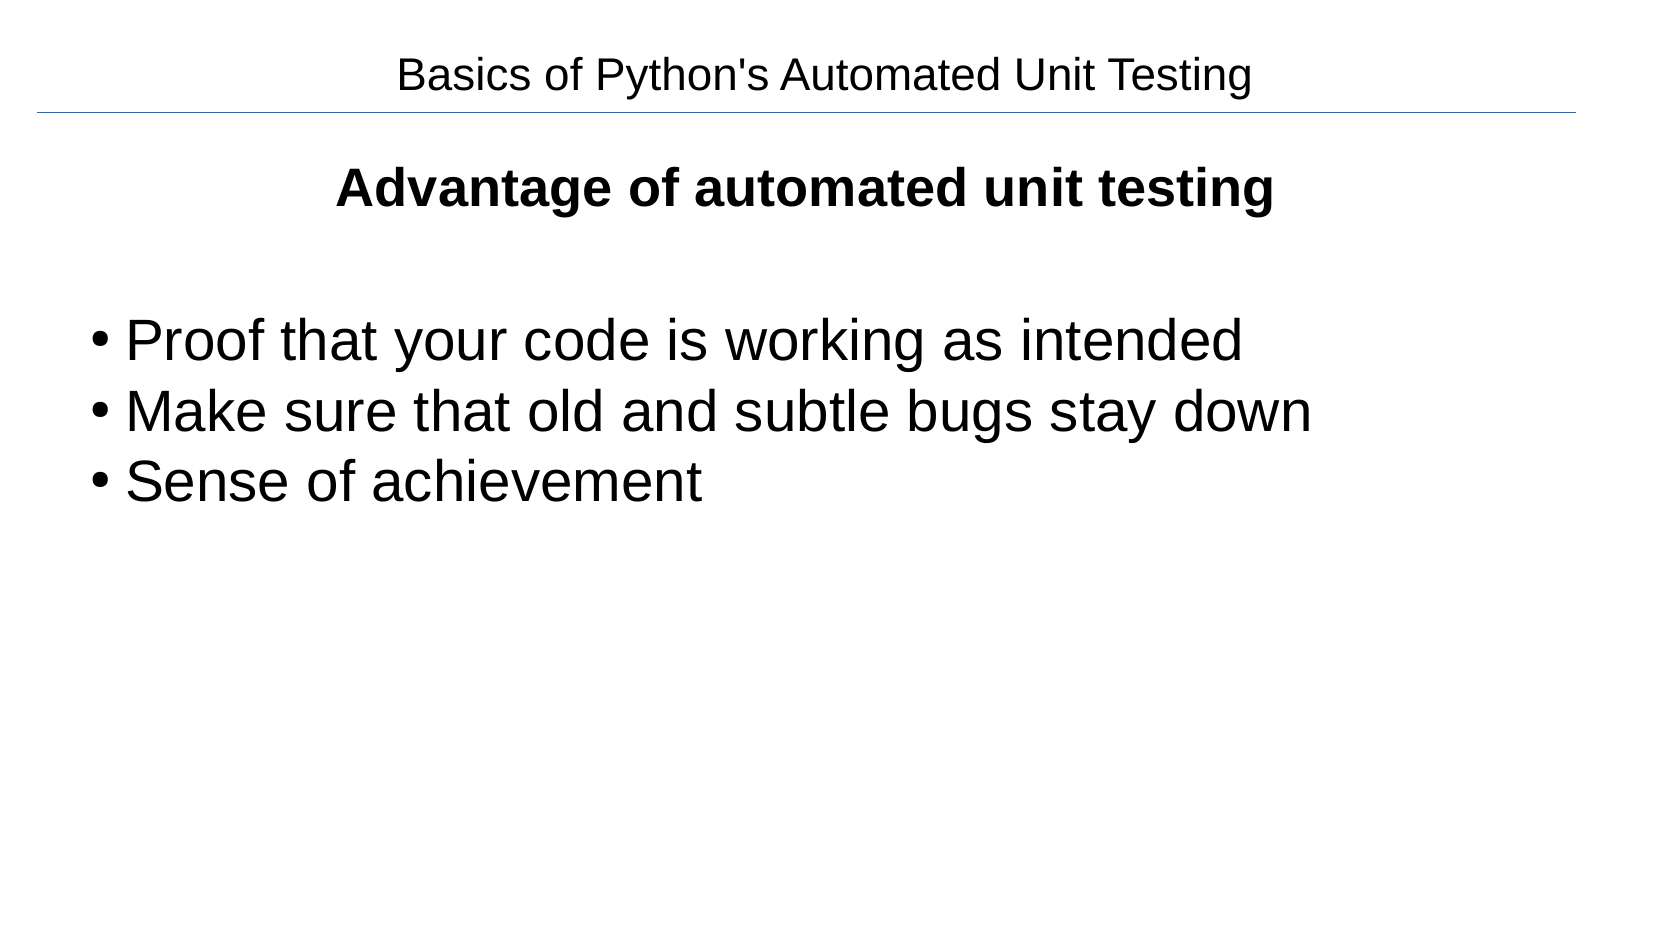

# Basics of Python's Automated Unit Testing
Advantage of automated unit testing
Proof that your code is working as intended
Make sure that old and subtle bugs stay down
Sense of achievement